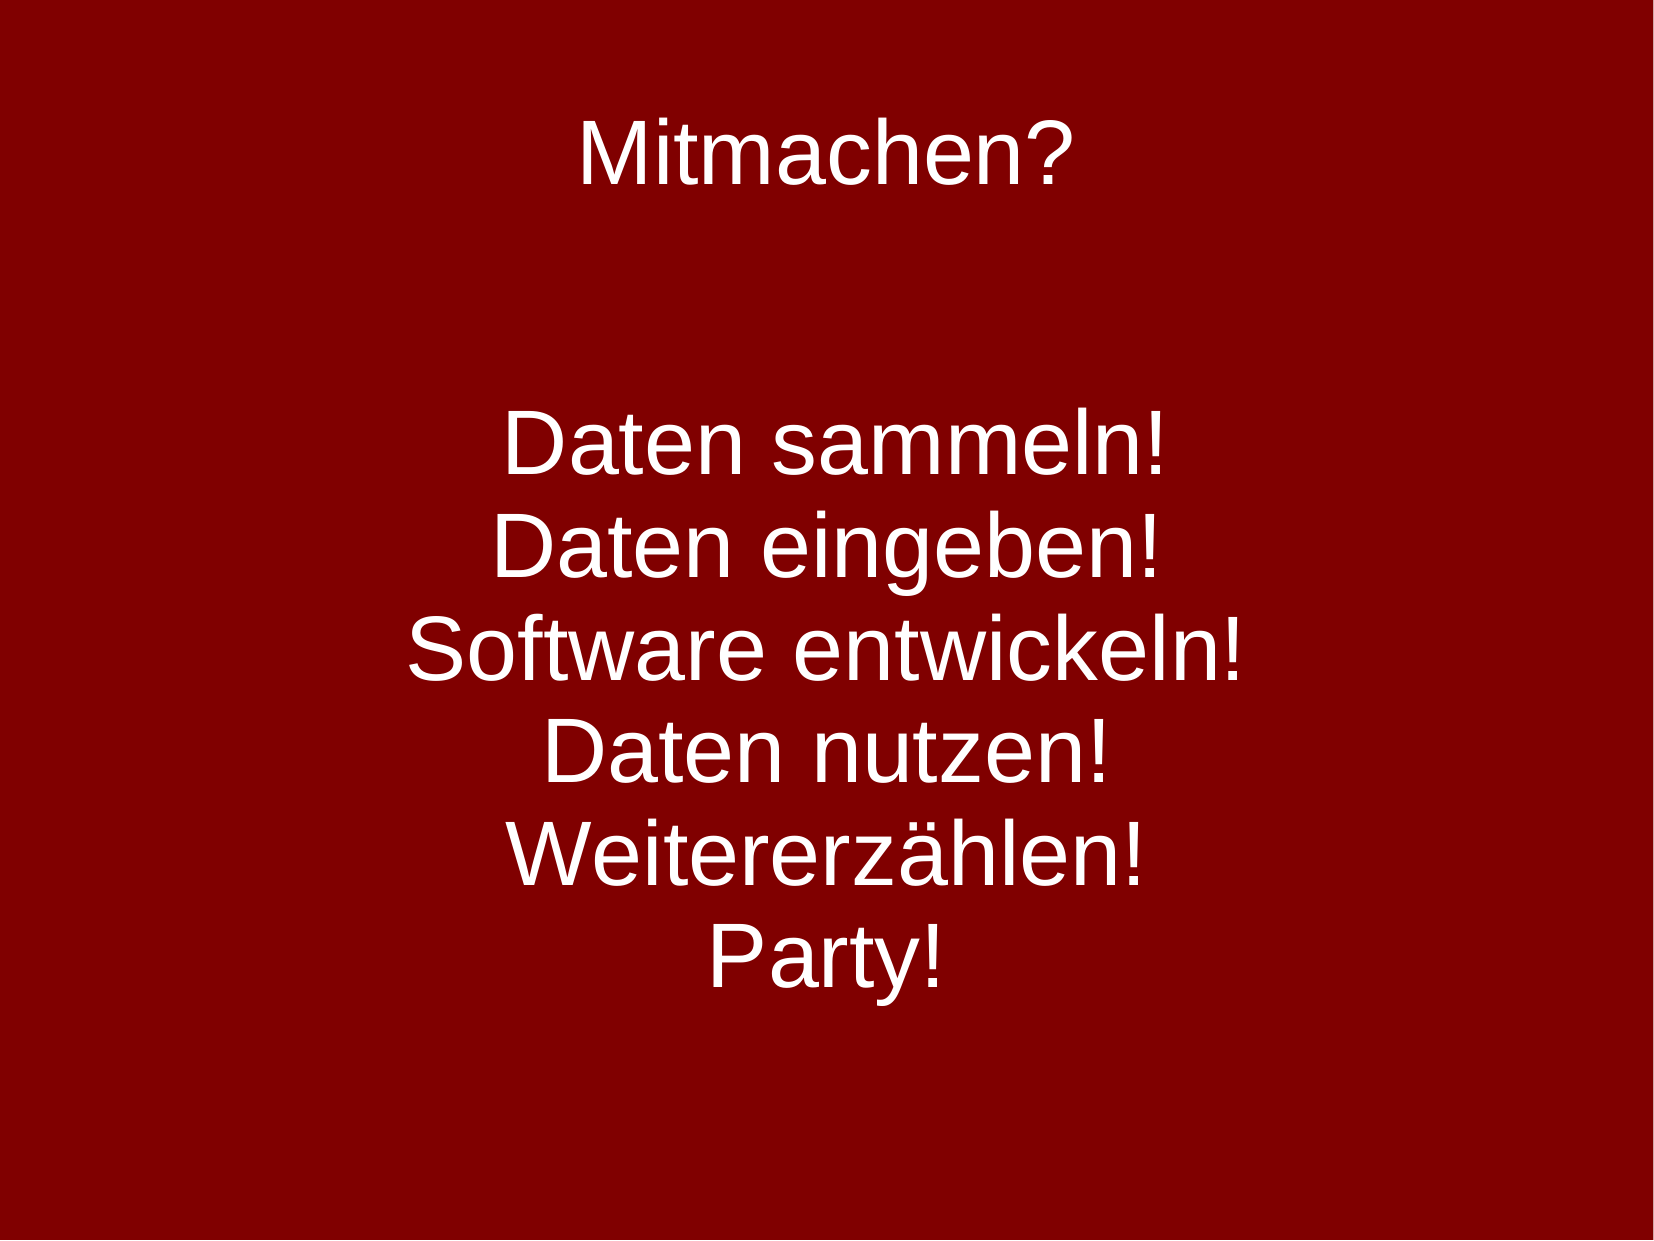

# Mitmachen?
 Daten sammeln!
Daten eingeben!
Software entwickeln!
Daten nutzen!
Weitererzählen!
Party!